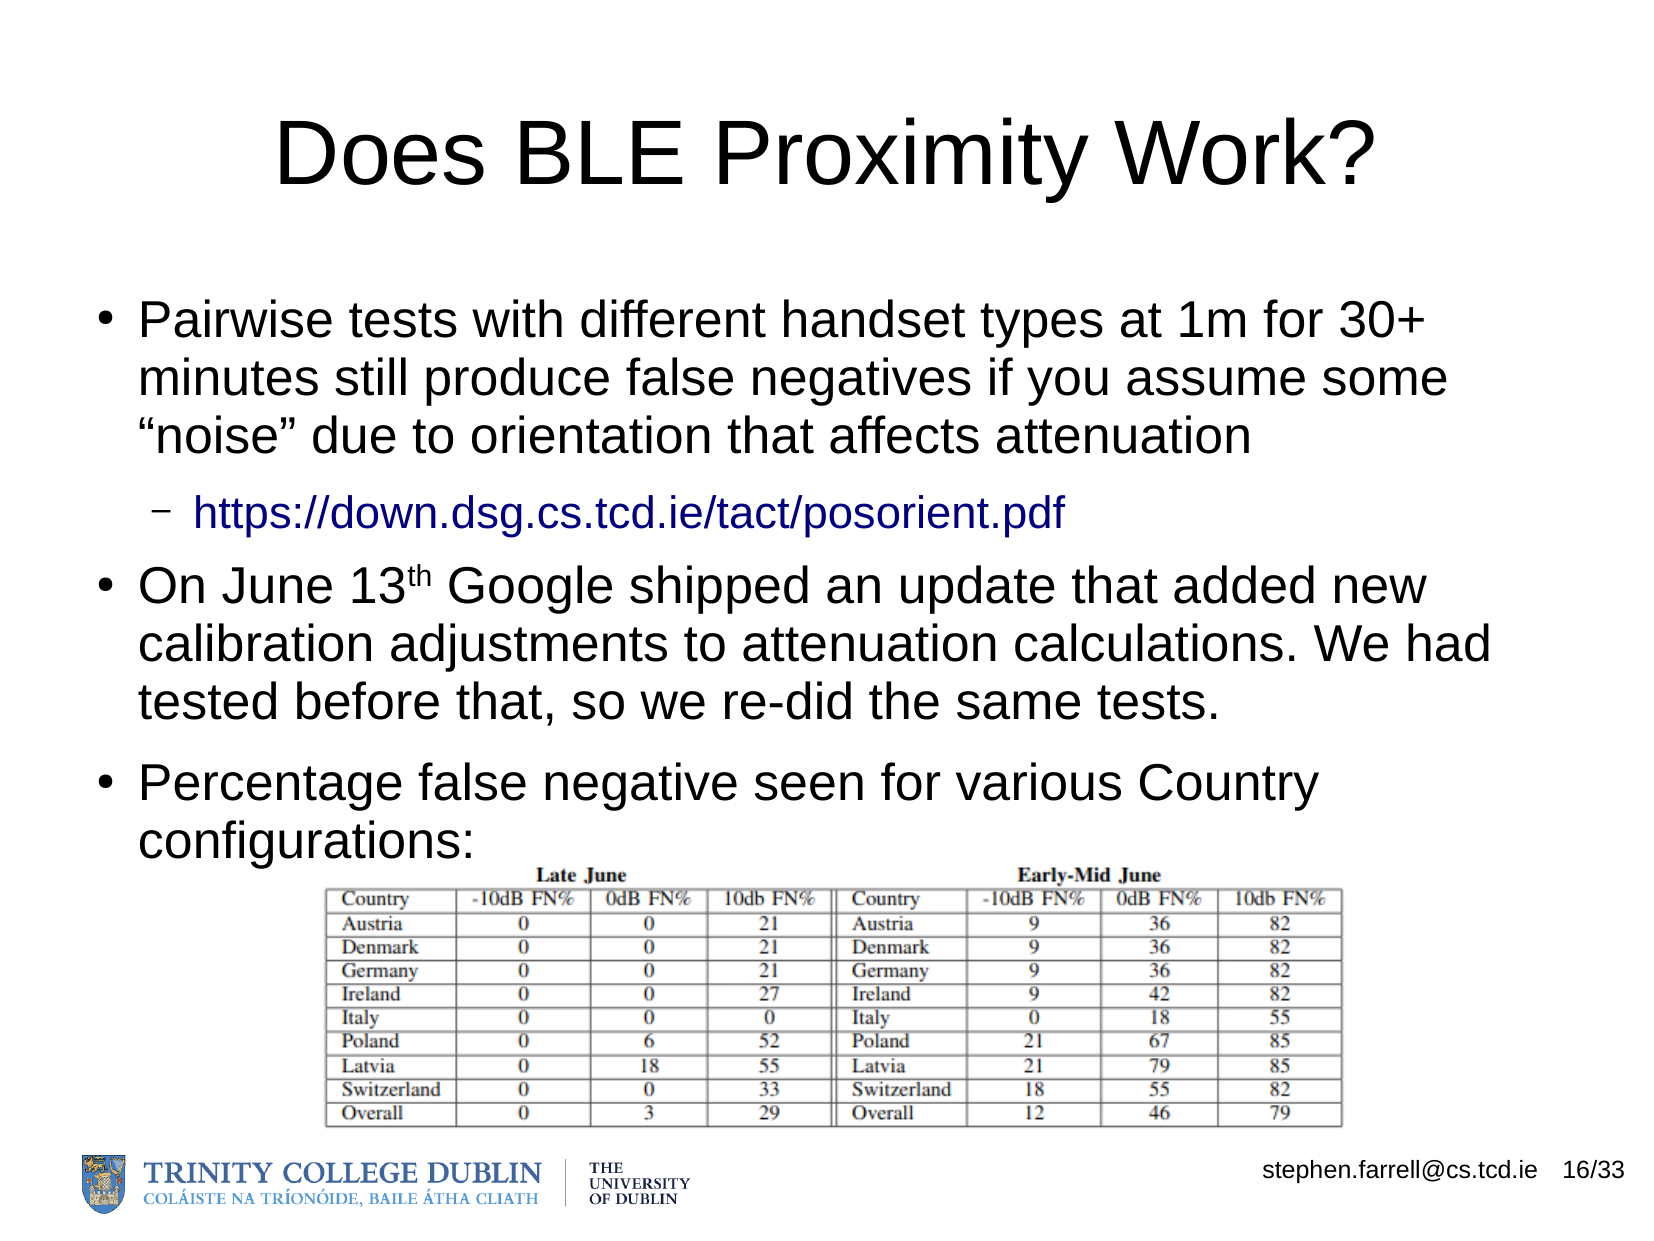

# Does BLE Proximity Work?
Pairwise tests with different handset types at 1m for 30+ minutes still produce false negatives if you assume some “noise” due to orientation that affects attenuation
https://down.dsg.cs.tcd.ie/tact/posorient.pdf
On June 13th Google shipped an update that added new calibration adjustments to attenuation calculations. We had tested before that, so we re-did the same tests.
Percentage false negative seen for various Country configurations: